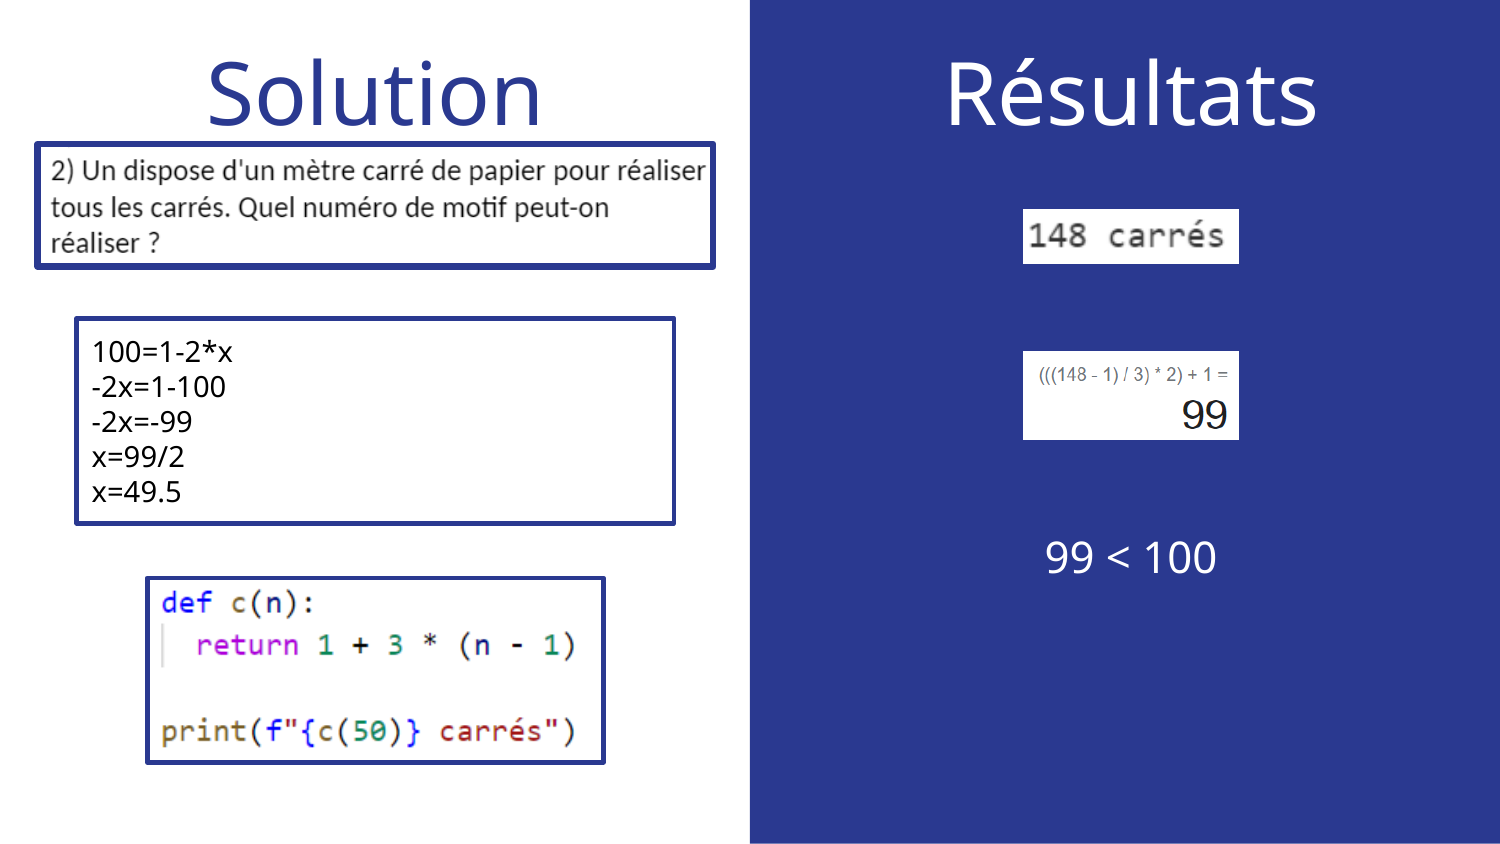

# Solution
Résultats
100=1-2*x
-2x=1-100
-2x=-99
x=99/2
x=49.5
99 < 100